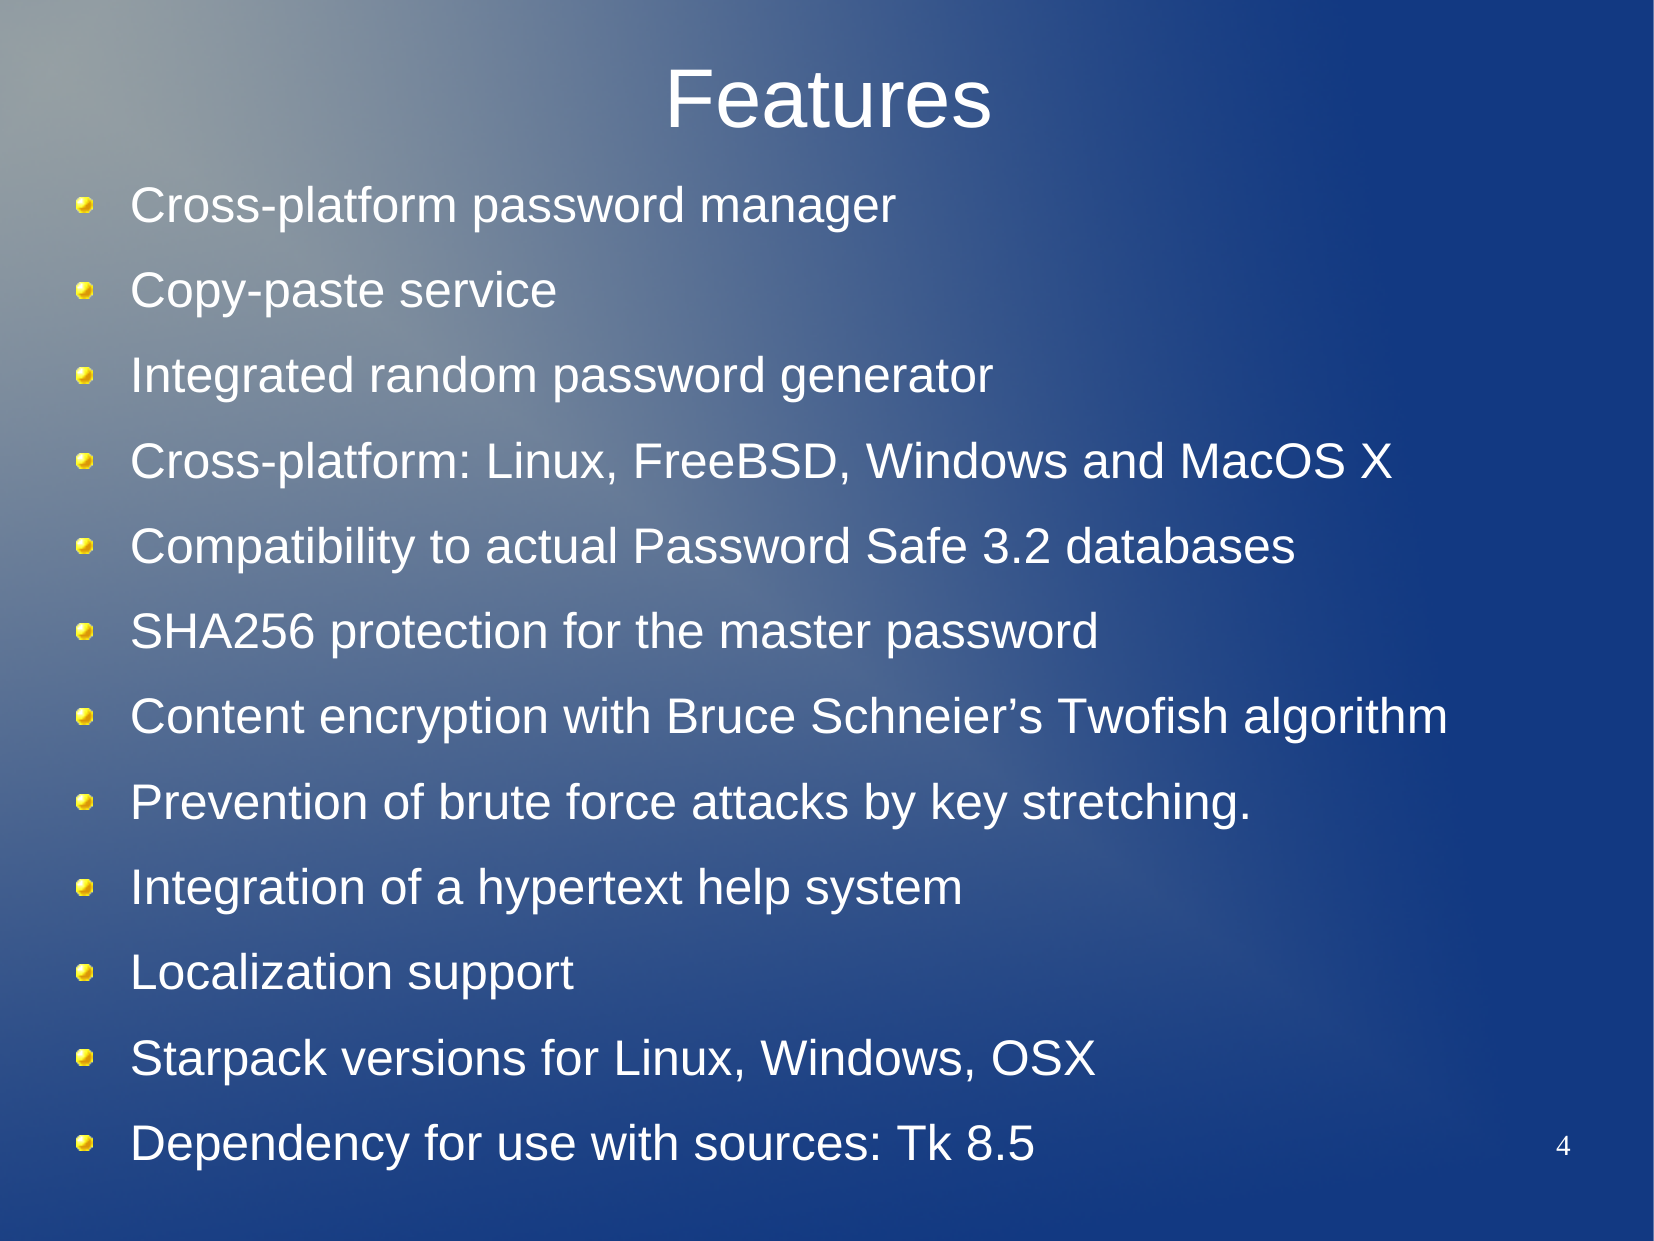

# Features
Cross-platform password manager
Copy-paste service
Integrated random password generator
Cross-platform: Linux, FreeBSD, Windows and MacOS X
Compatibility to actual Password Safe 3.2 databases
SHA256 protection for the master password
Content encryption with Bruce Schneier’s Twofish algorithm
Prevention of brute force attacks by key stretching.
Integration of a hypertext help system
Localization support
Starpack versions for Linux, Windows, OSX
Dependency for use with sources: Tk 8.5
4